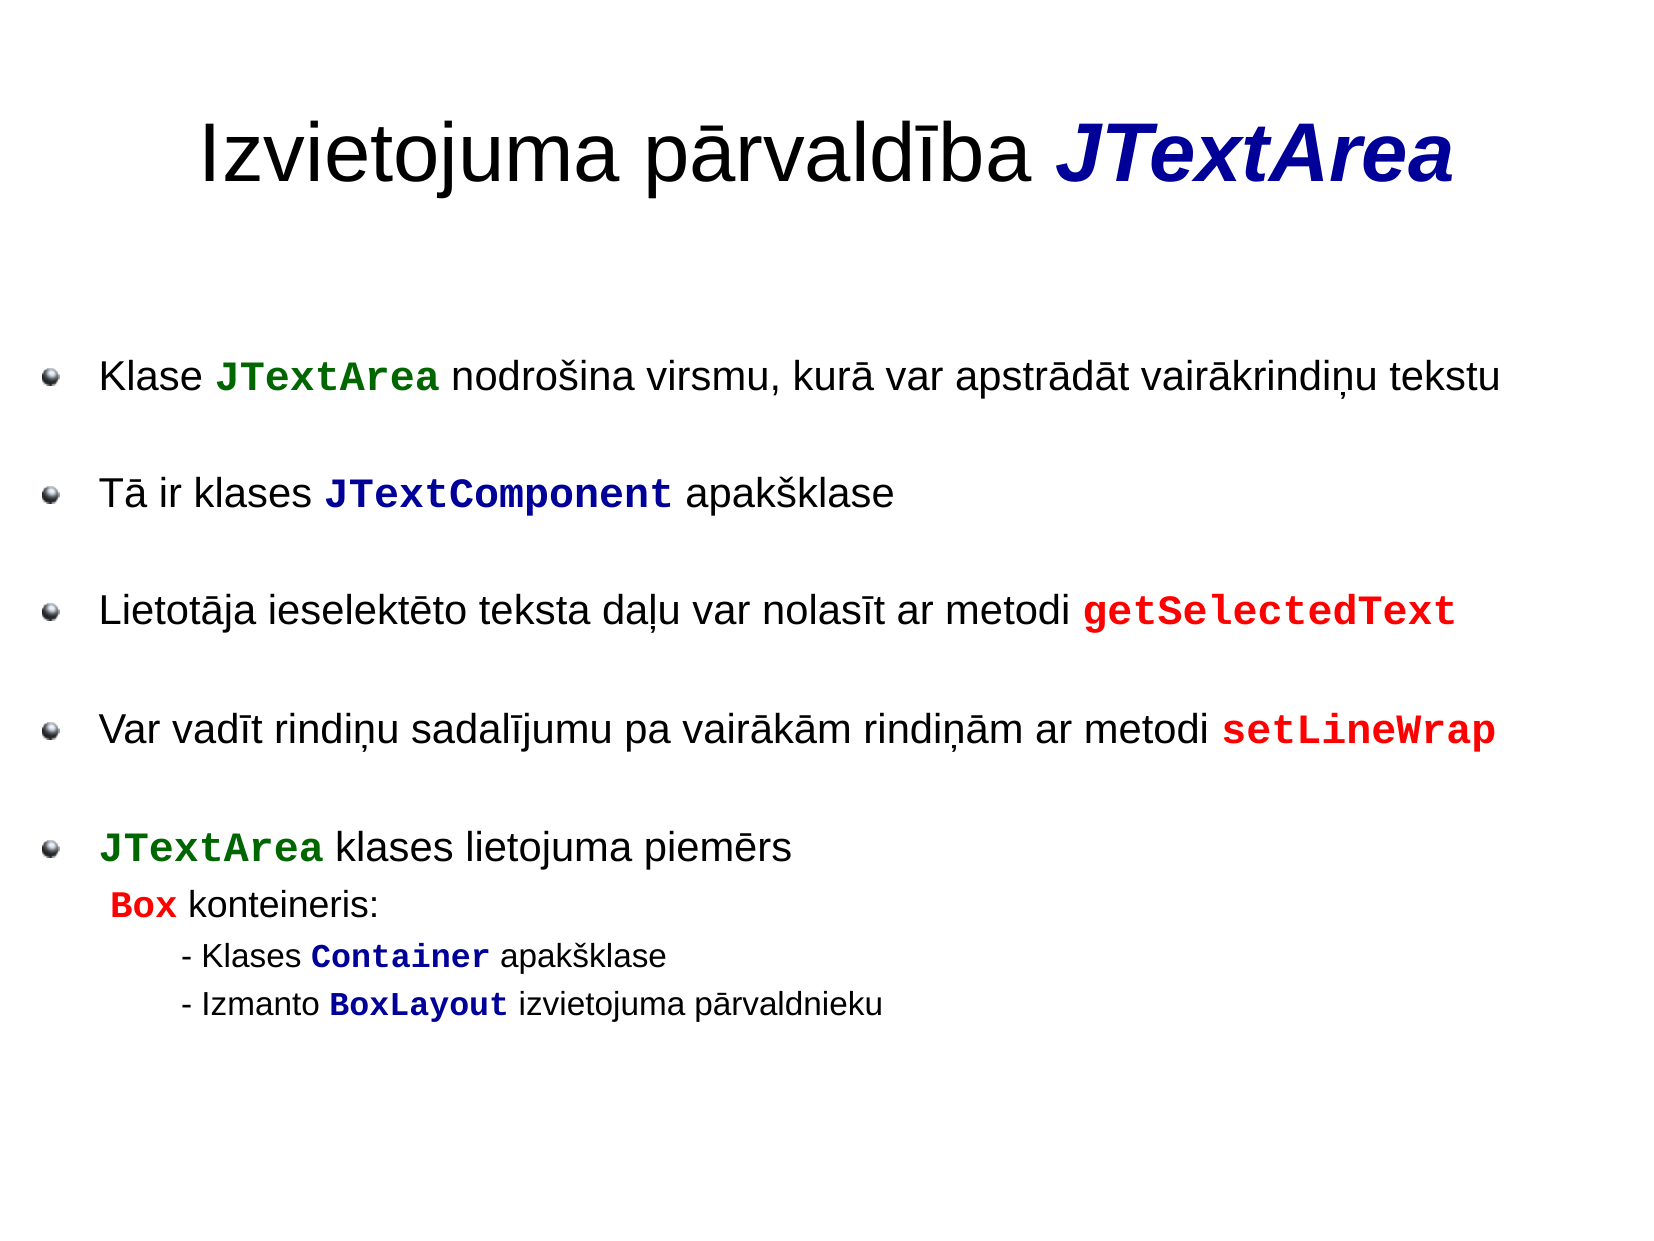

# Izvietojuma pārvaldība JTextArea
Klase JTextArea nodrošina virsmu, kurā var apstrādāt vairākrindiņu tekstu
Tā ir klases JTextComponent apakšklase
Lietotāja ieselektēto teksta daļu var nolasīt ar metodi getSelectedText
Var vadīt rindiņu sadalījumu pa vairākām rindiņām ar metodi setLineWrap
JTextArea klases lietojuma piemērs
 Box konteineris:
 - Klases Container apakšklase
 - Izmanto BoxLayout izvietojuma pārvaldnieku